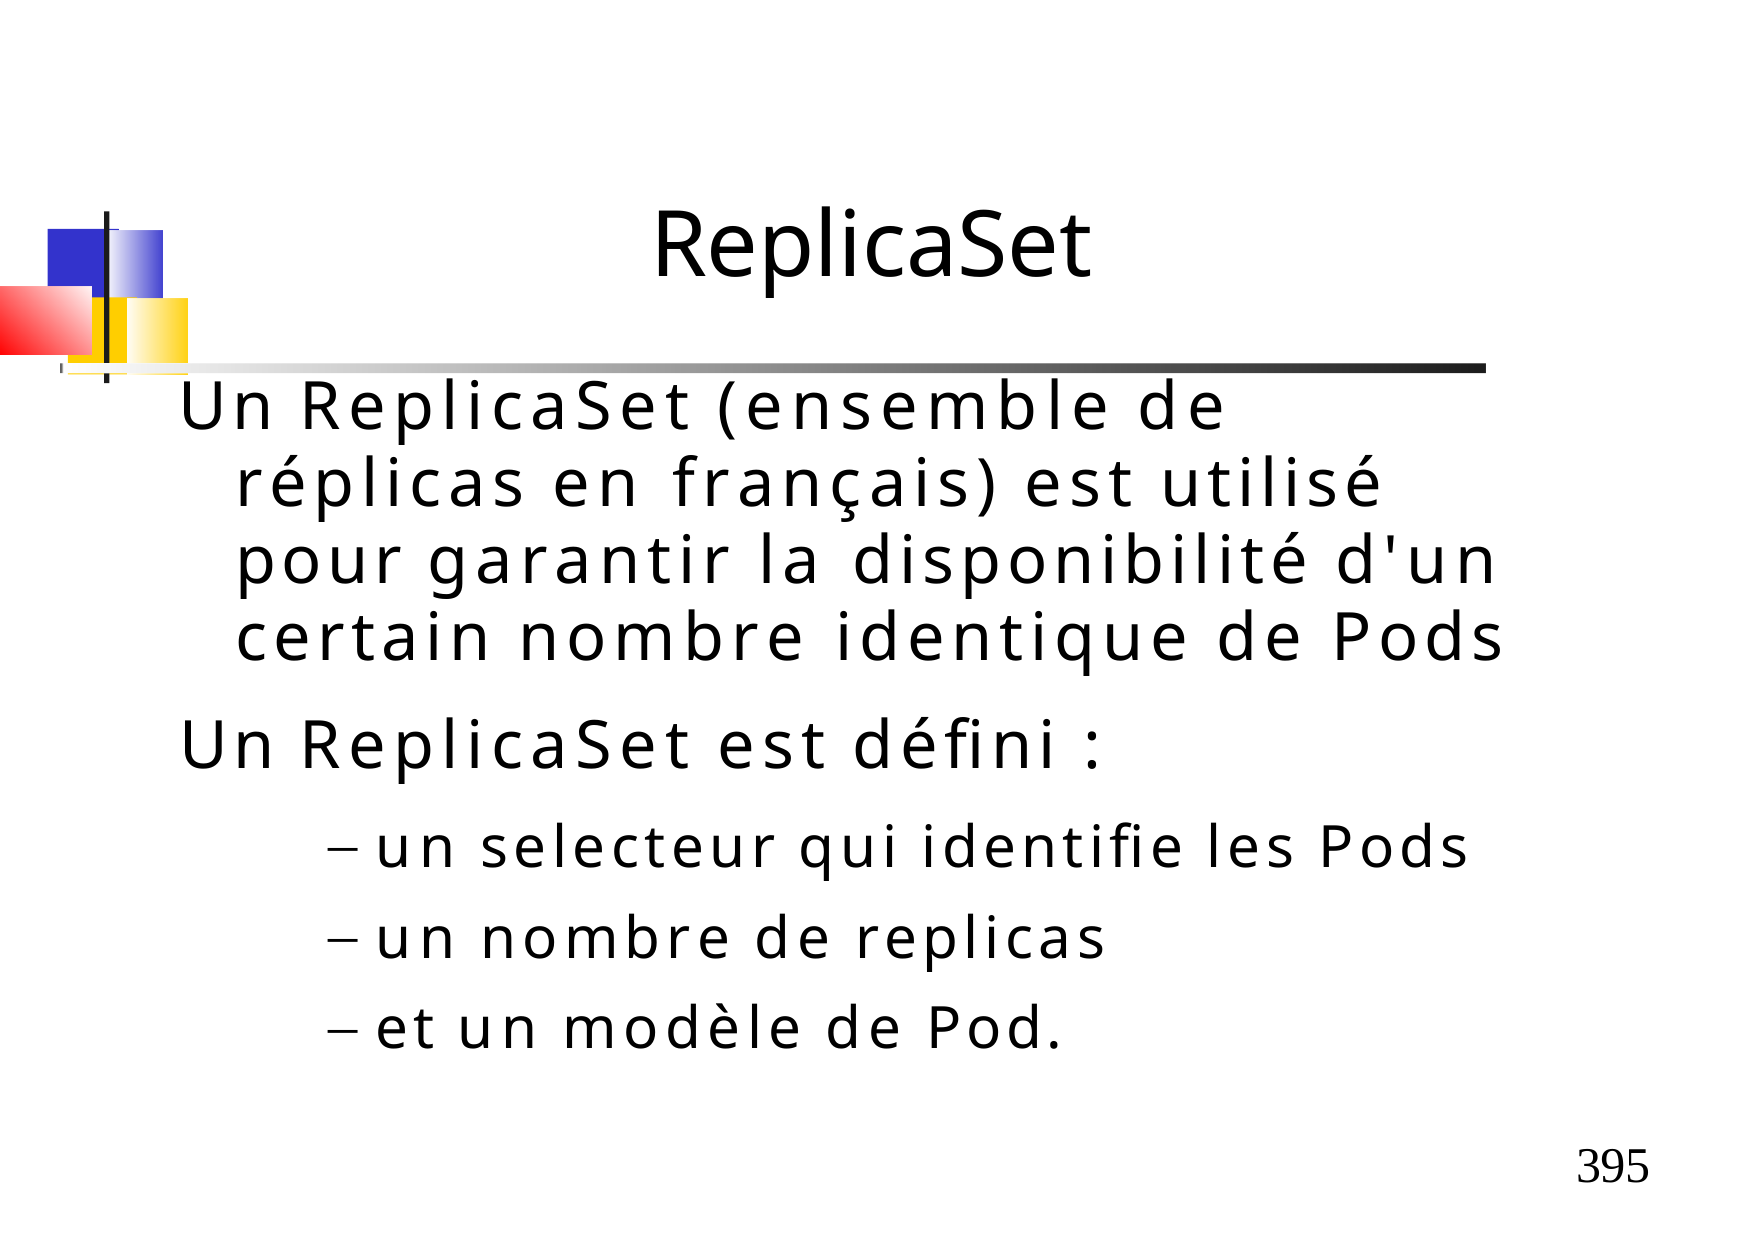

# ReplicaSet
Un ReplicaSet (ensemble de réplicas en français) est utilisé pour garantir la disponibilité d'un certain nombre identique de Pods
Un ReplicaSet est défini :
un selecteur qui identifie les Pods
un nombre de replicas
et un modèle de Pod.
395